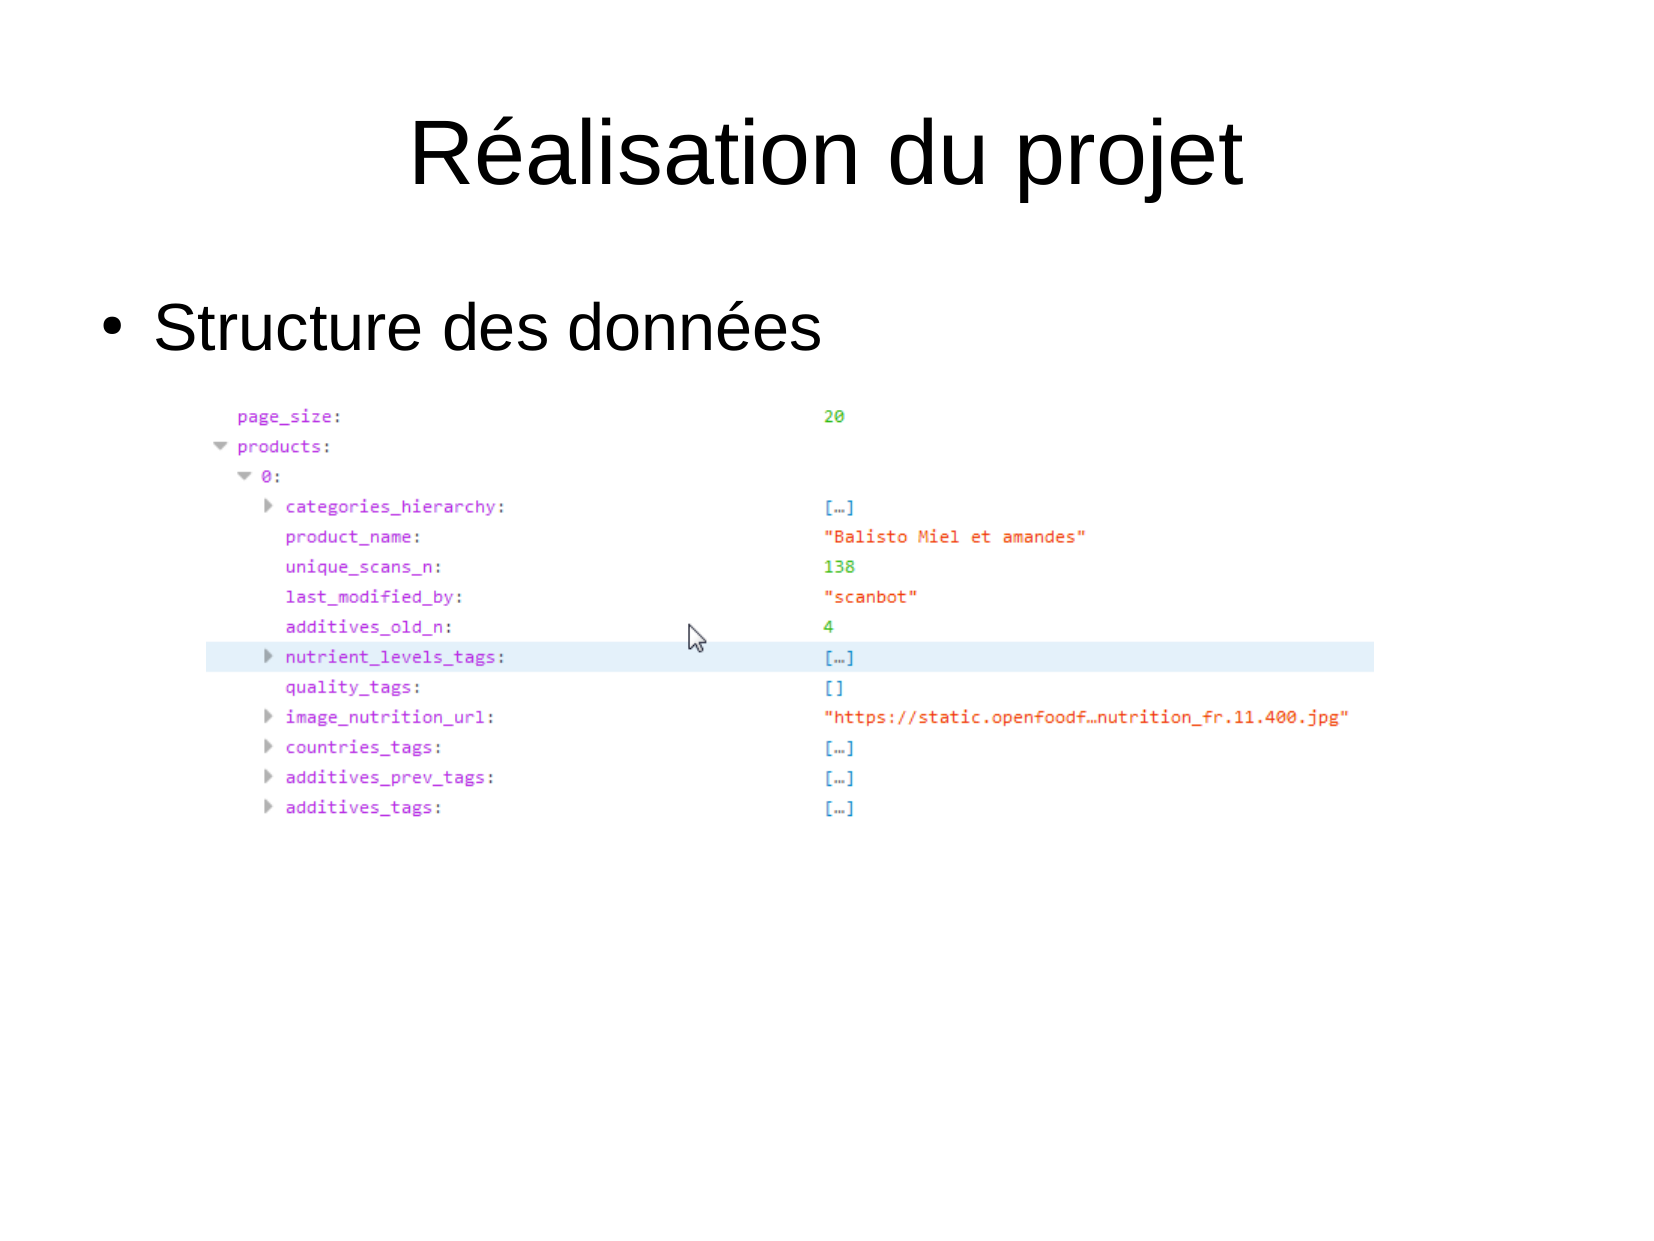

# Réalisation du projet
Structure des données